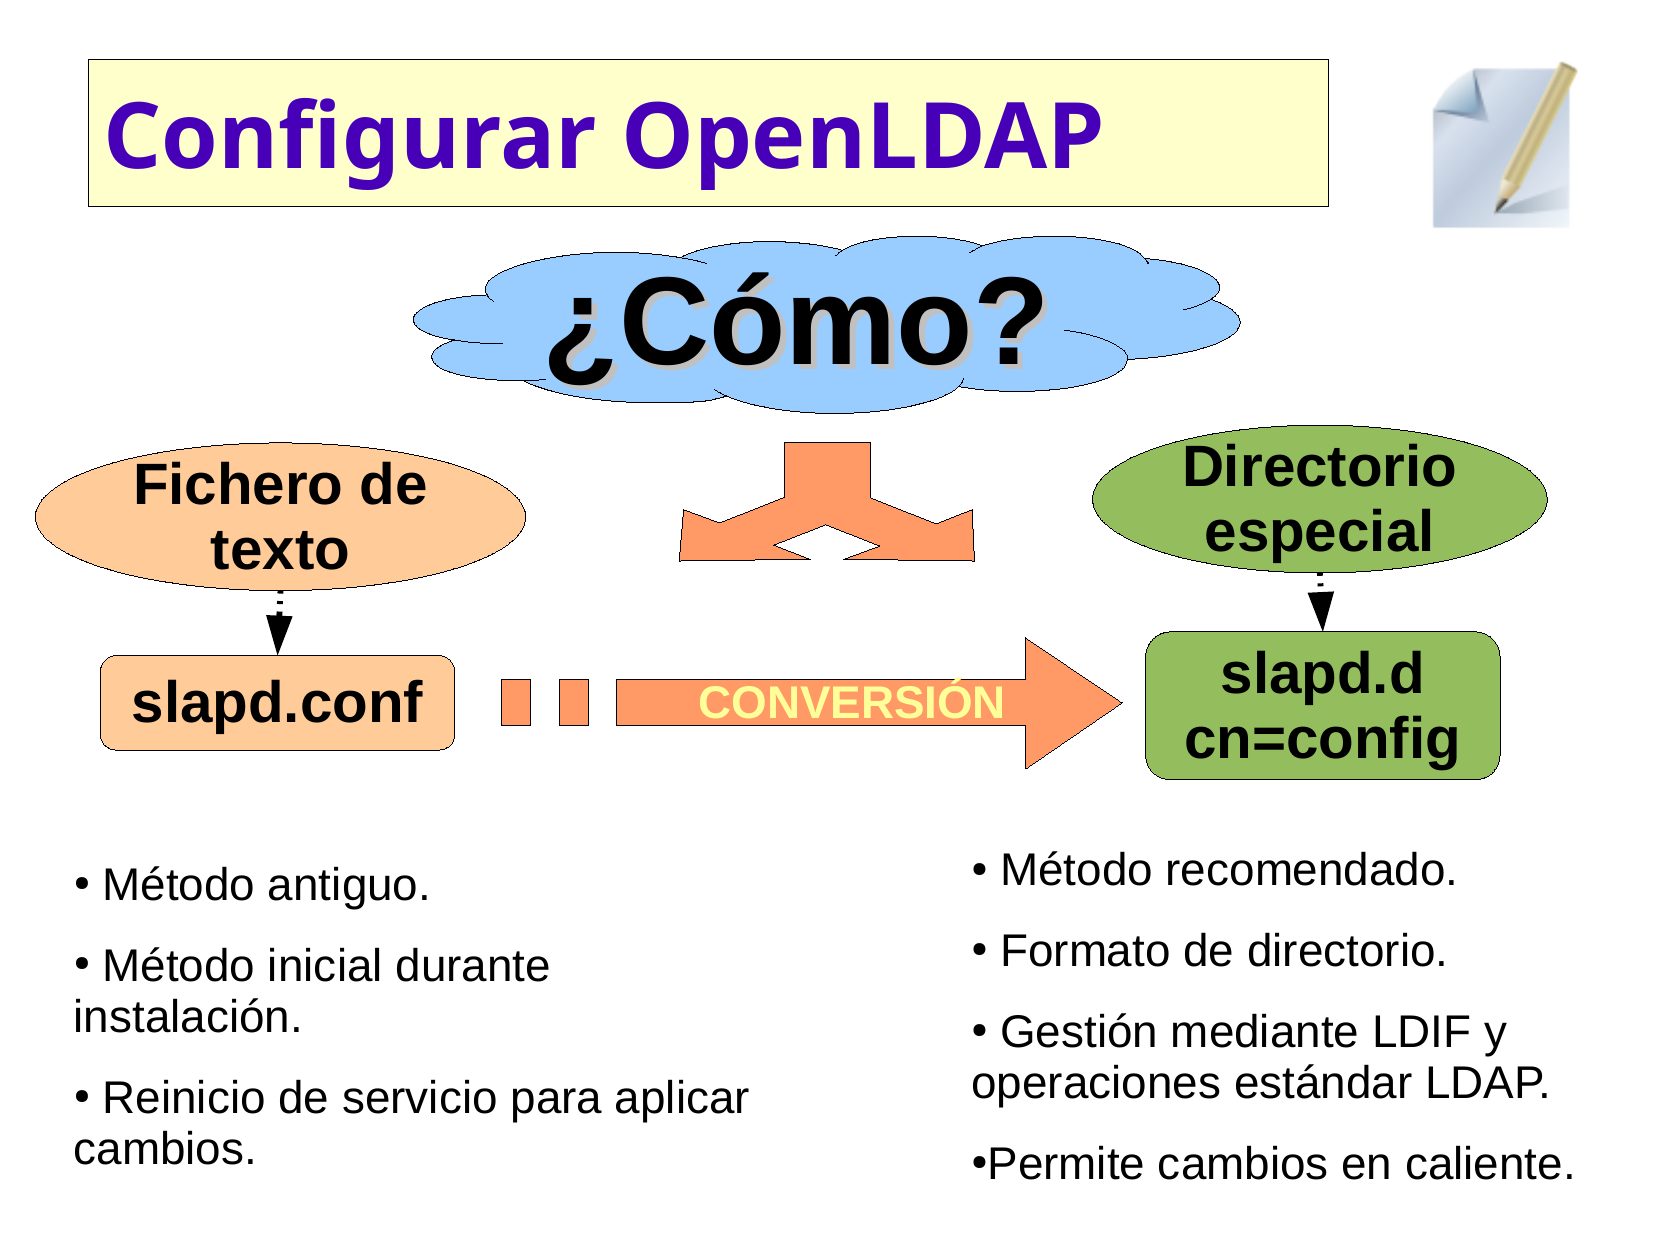

Configurar OpenLDAP
¿Cómo?
Directorio
especial
Fichero de texto
slapd.d
cn=config
CONVERSIÓN
slapd.conf
 Método recomendado.
 Formato de directorio.
 Gestión mediante LDIF y operaciones estándar LDAP.
Permite cambios en caliente.
 Método antiguo.
 Método inicial durante instalación.
 Reinicio de servicio para aplicar cambios.